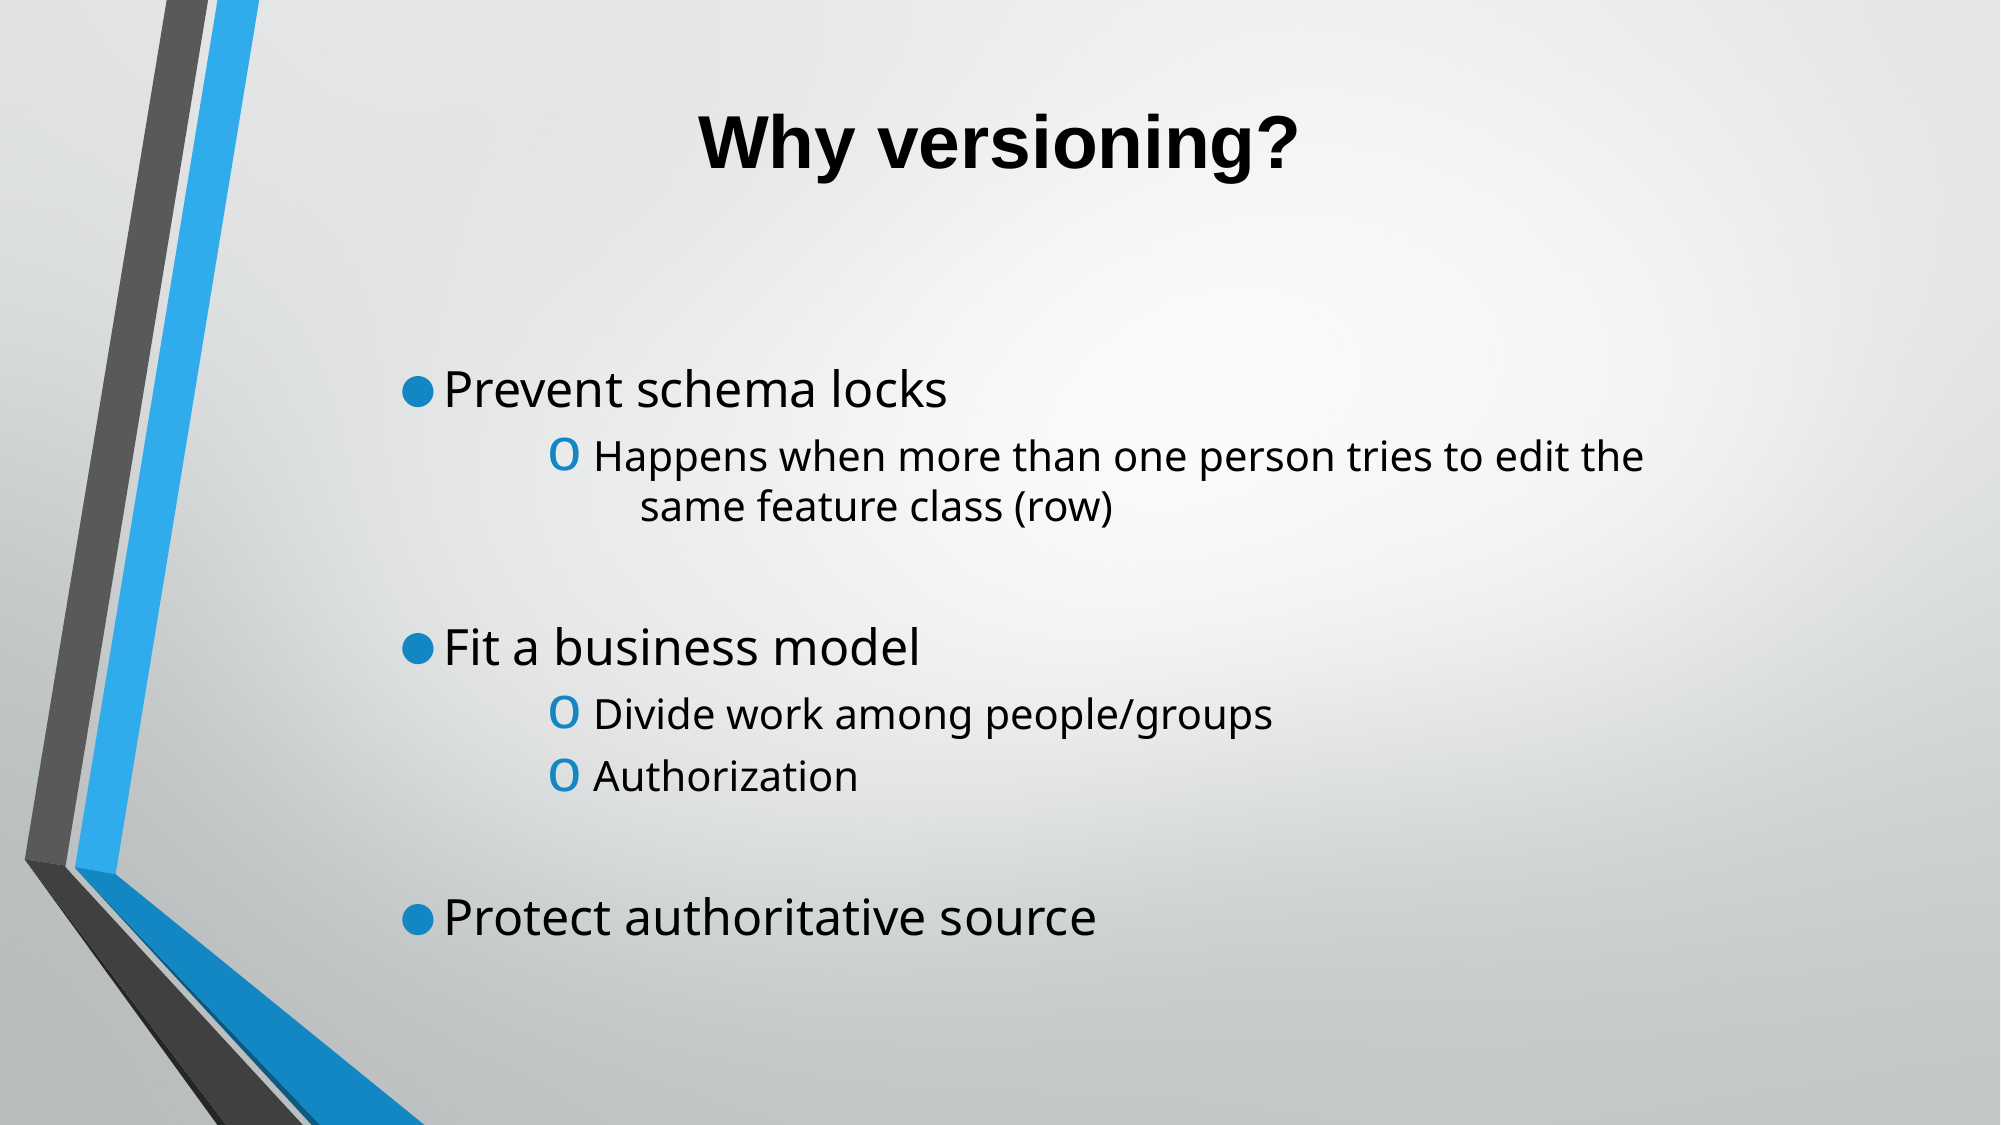

# Why versioning?
Prevent schema locks
Happens when more than one person tries to edit the same feature class (row)
Fit a business model
Divide work among people/groups
Authorization
Protect authoritative source